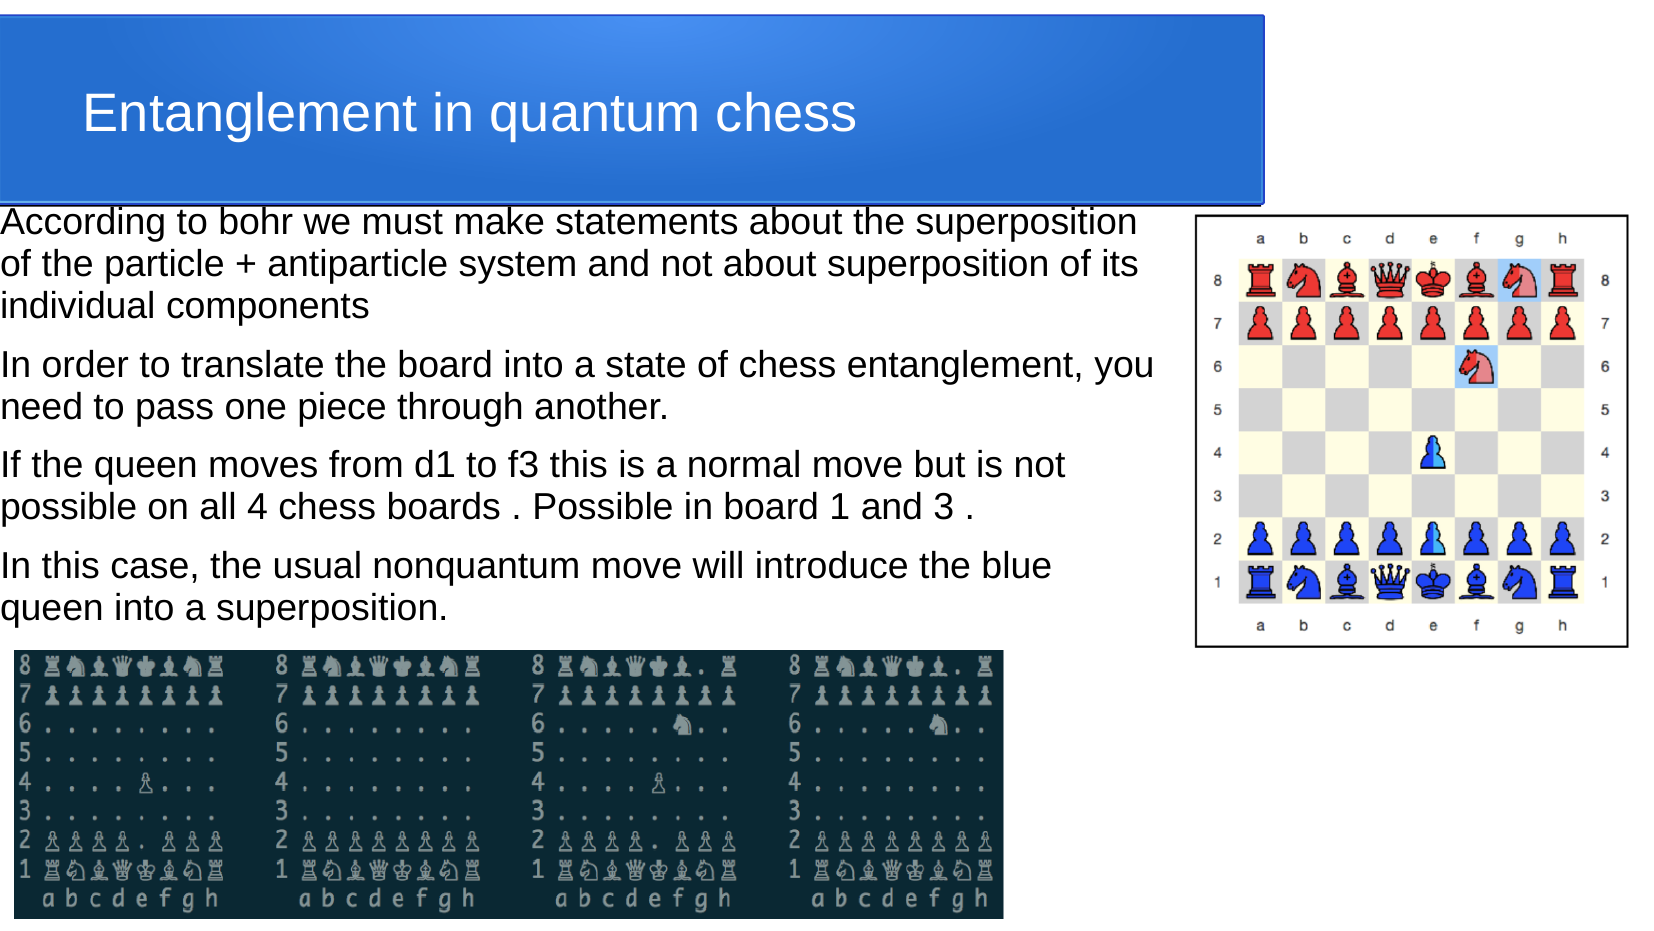

# Entanglement in quantum chess
According to bohr we must make statements about the superposition of the particle + antiparticle system and not about superposition of its individual components
In order to translate the board into a state of chess entanglement, you need to pass one piece through another.
If the queen moves from d1 to f3 this is a normal move but is not possible on all 4 chess boards . Possible in board 1 and 3 .
In this case, the usual nonquantum move will introduce the blue queen into a superposition.